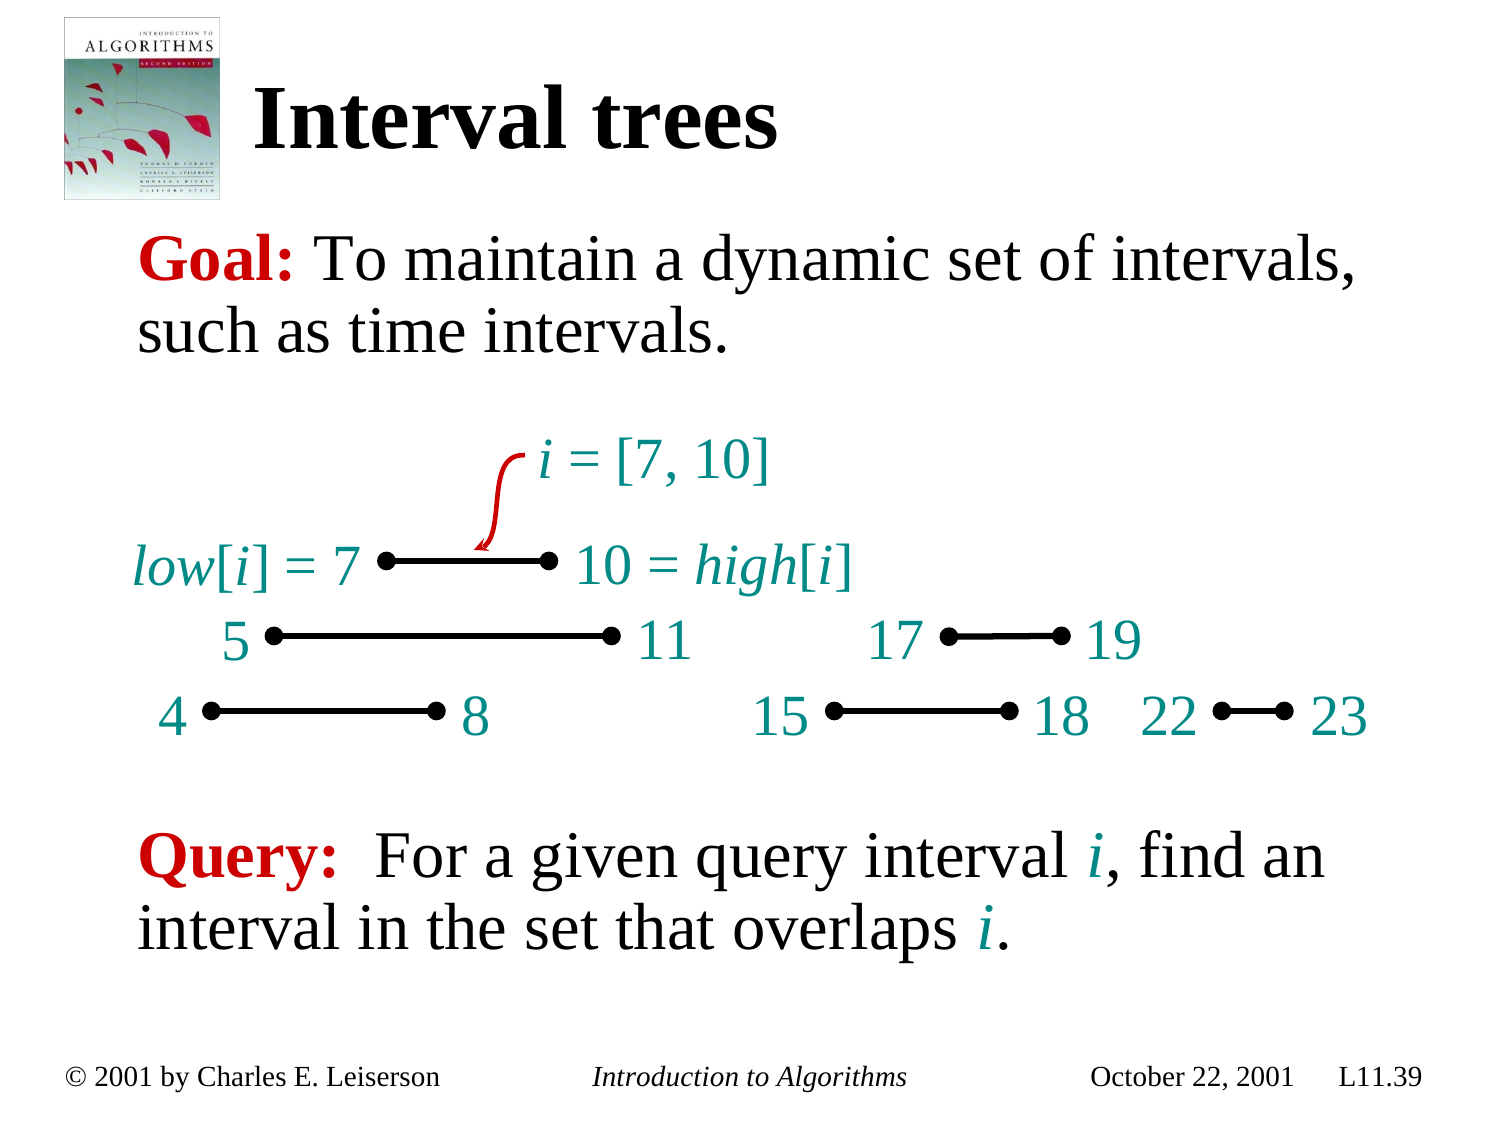

# Interval trees
Goal: To maintain a dynamic set of intervals, such as time intervals.
i = [7, 10]
10 = high[i]
low[i] = 7
11
17
19
5
4
8
15
18
22
23
Query: For a given query interval i, find an interval in the set that overlaps i.
Introduction to Algorithms
October 22, 2001 L11.